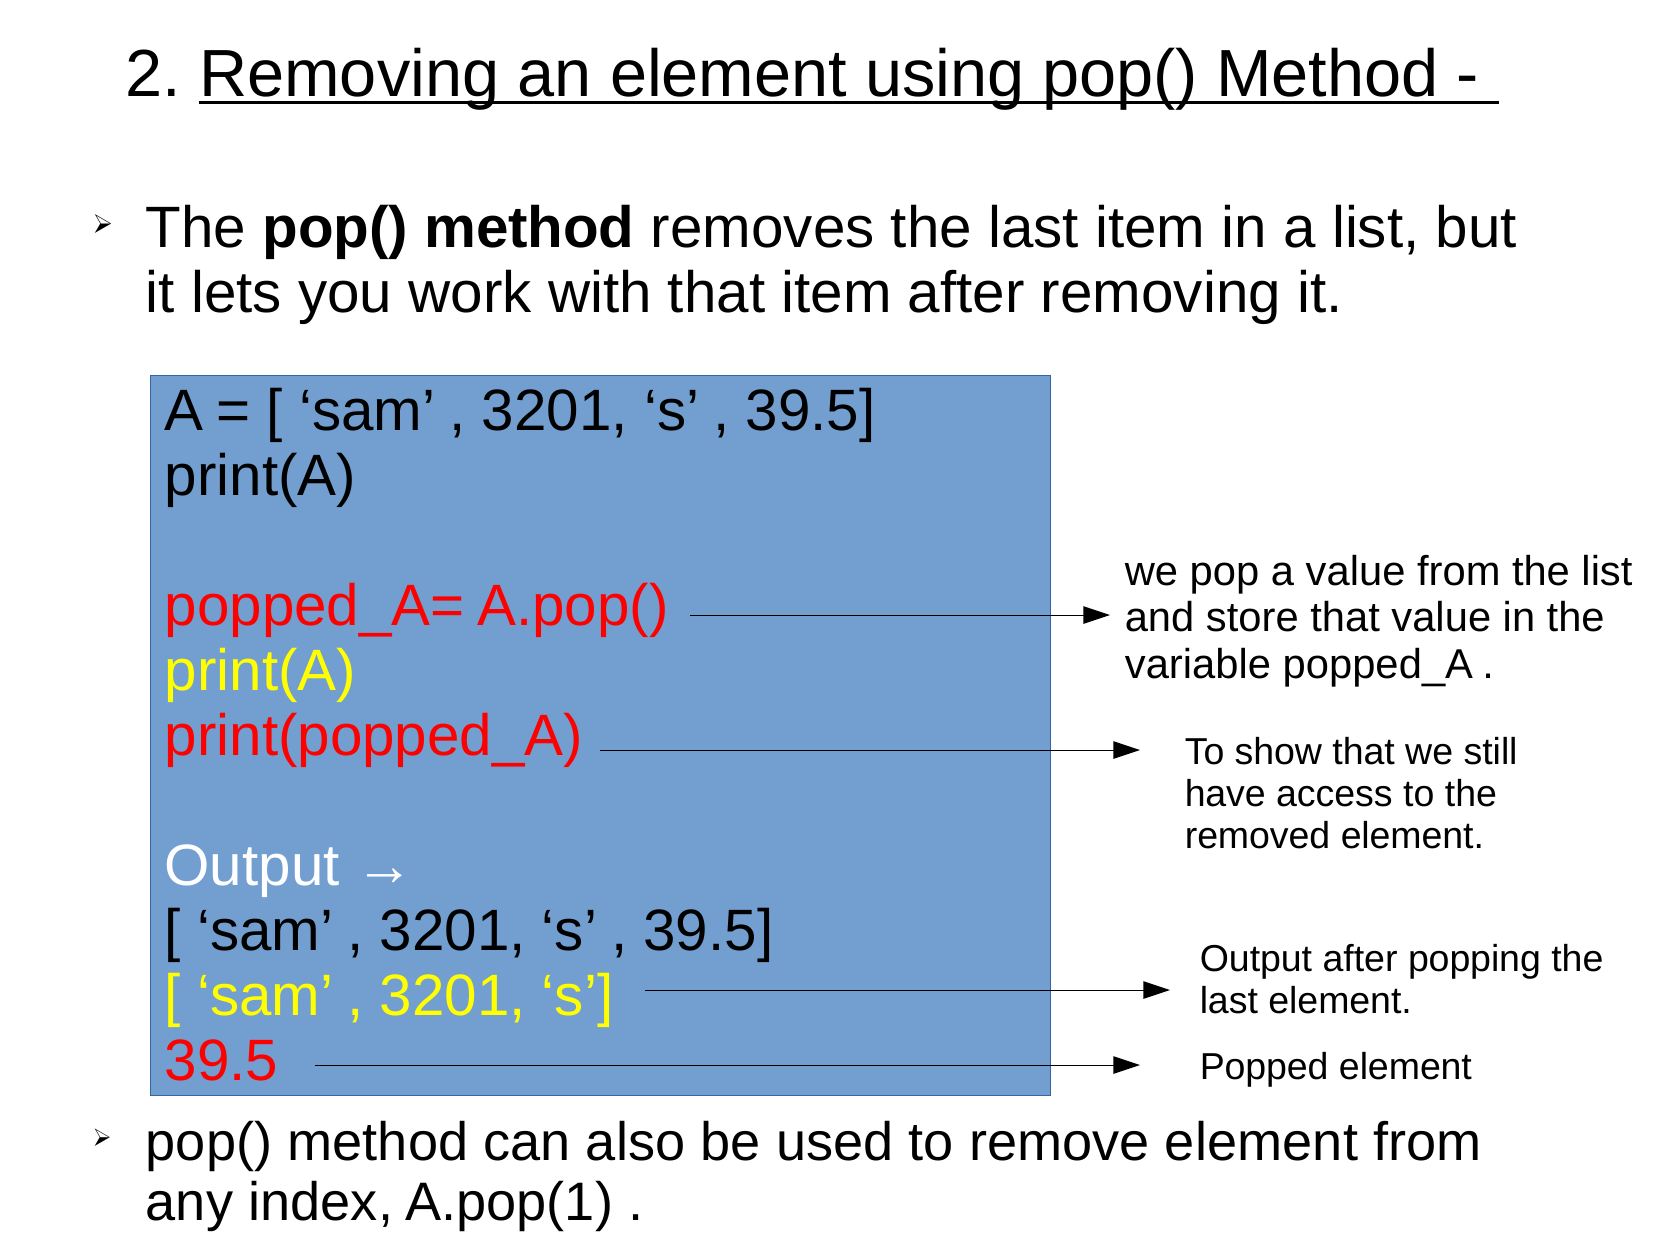

# 2. Removing an element using pop() Method -
The pop() method removes the last item in a list, but it lets you work with that item after removing it.
pop() method can also be used to remove element from any index, A.pop(1) .
A = [ ‘sam’ , 3201, ‘s’ , 39.5]
print(A)
popped_A= A.pop()
print(A)
print(popped_A)
Output →
[ ‘sam’ , 3201, ‘s’ , 39.5]
[ ‘sam’ , 3201, ‘s’]
39.5
we pop a value from the list and store that value in the variable popped_A .
To show that we still have access to the removed element.
Output after popping the last element.
Popped element